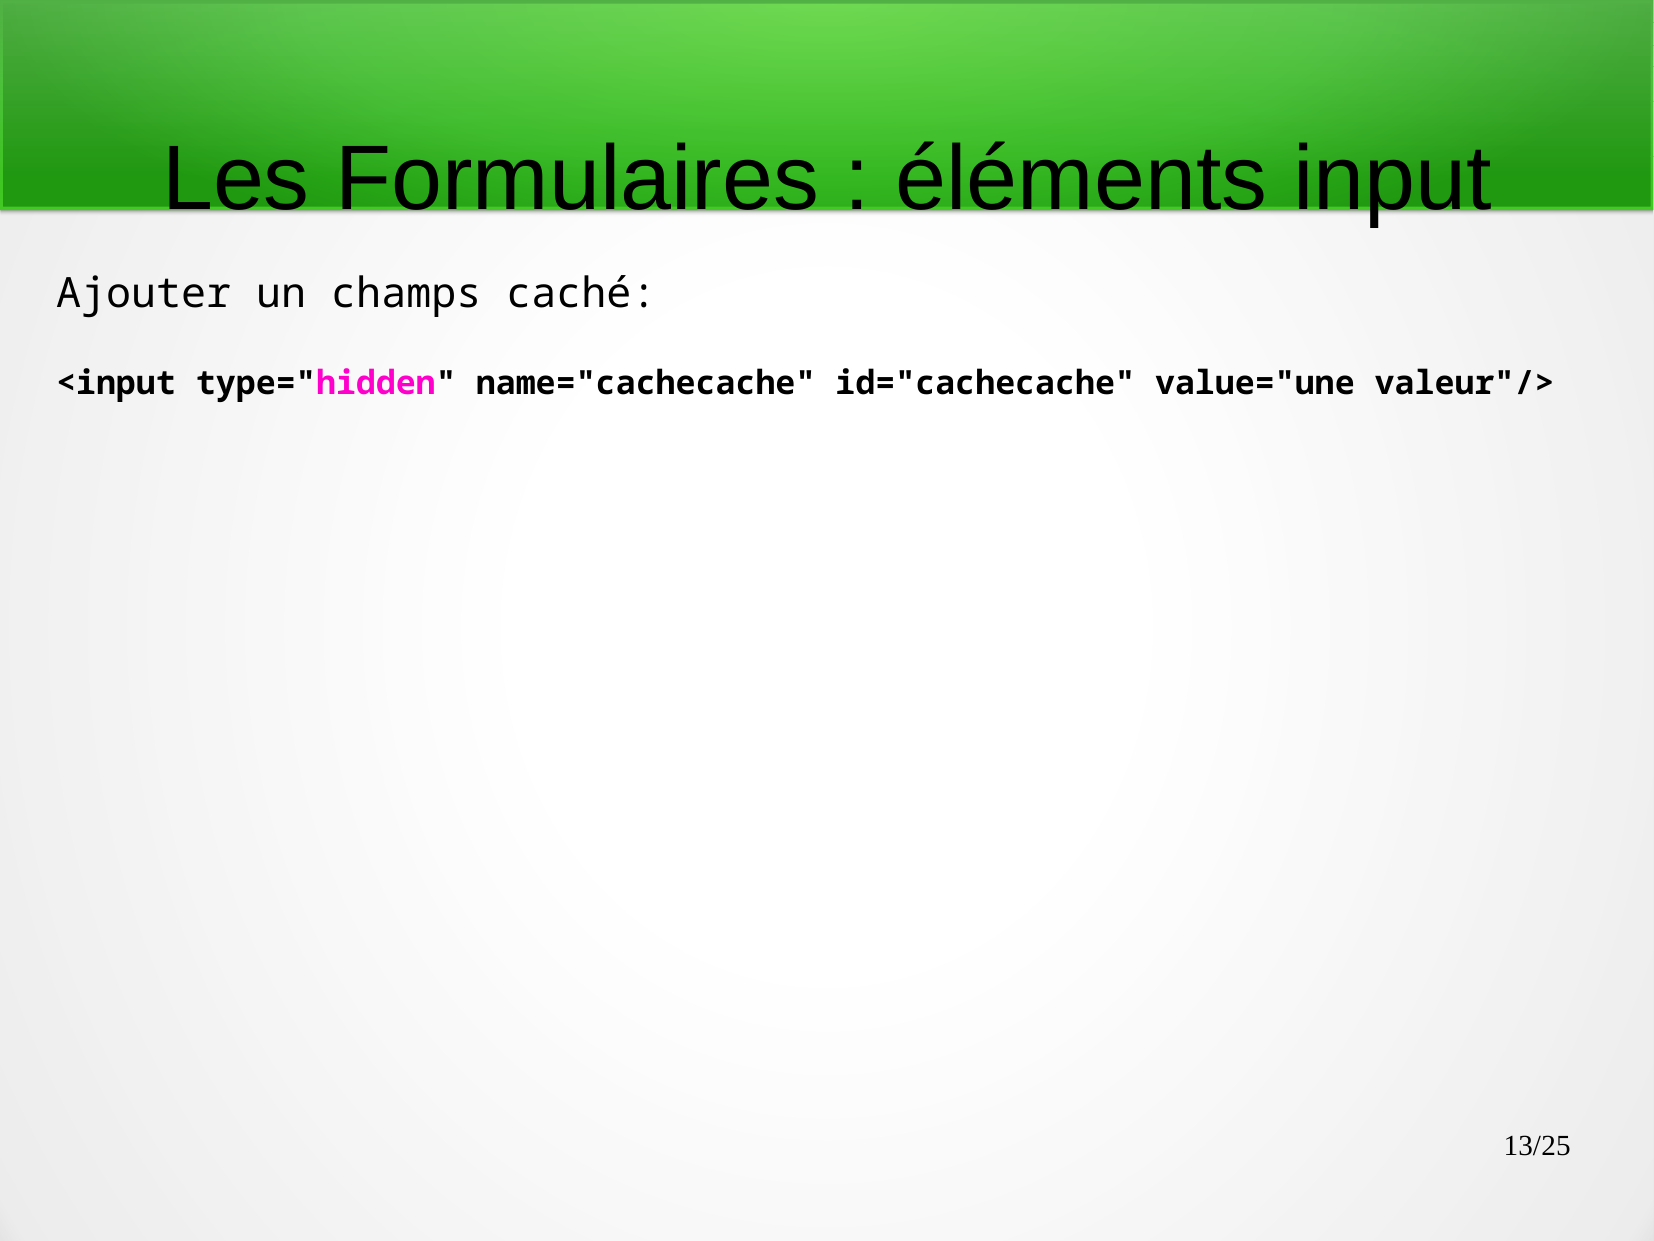

# Les Formulaires : éléments input
Ajouter un champs caché:
<input type="hidden" name="cachecache" id="cachecache" value="une valeur"/>
13